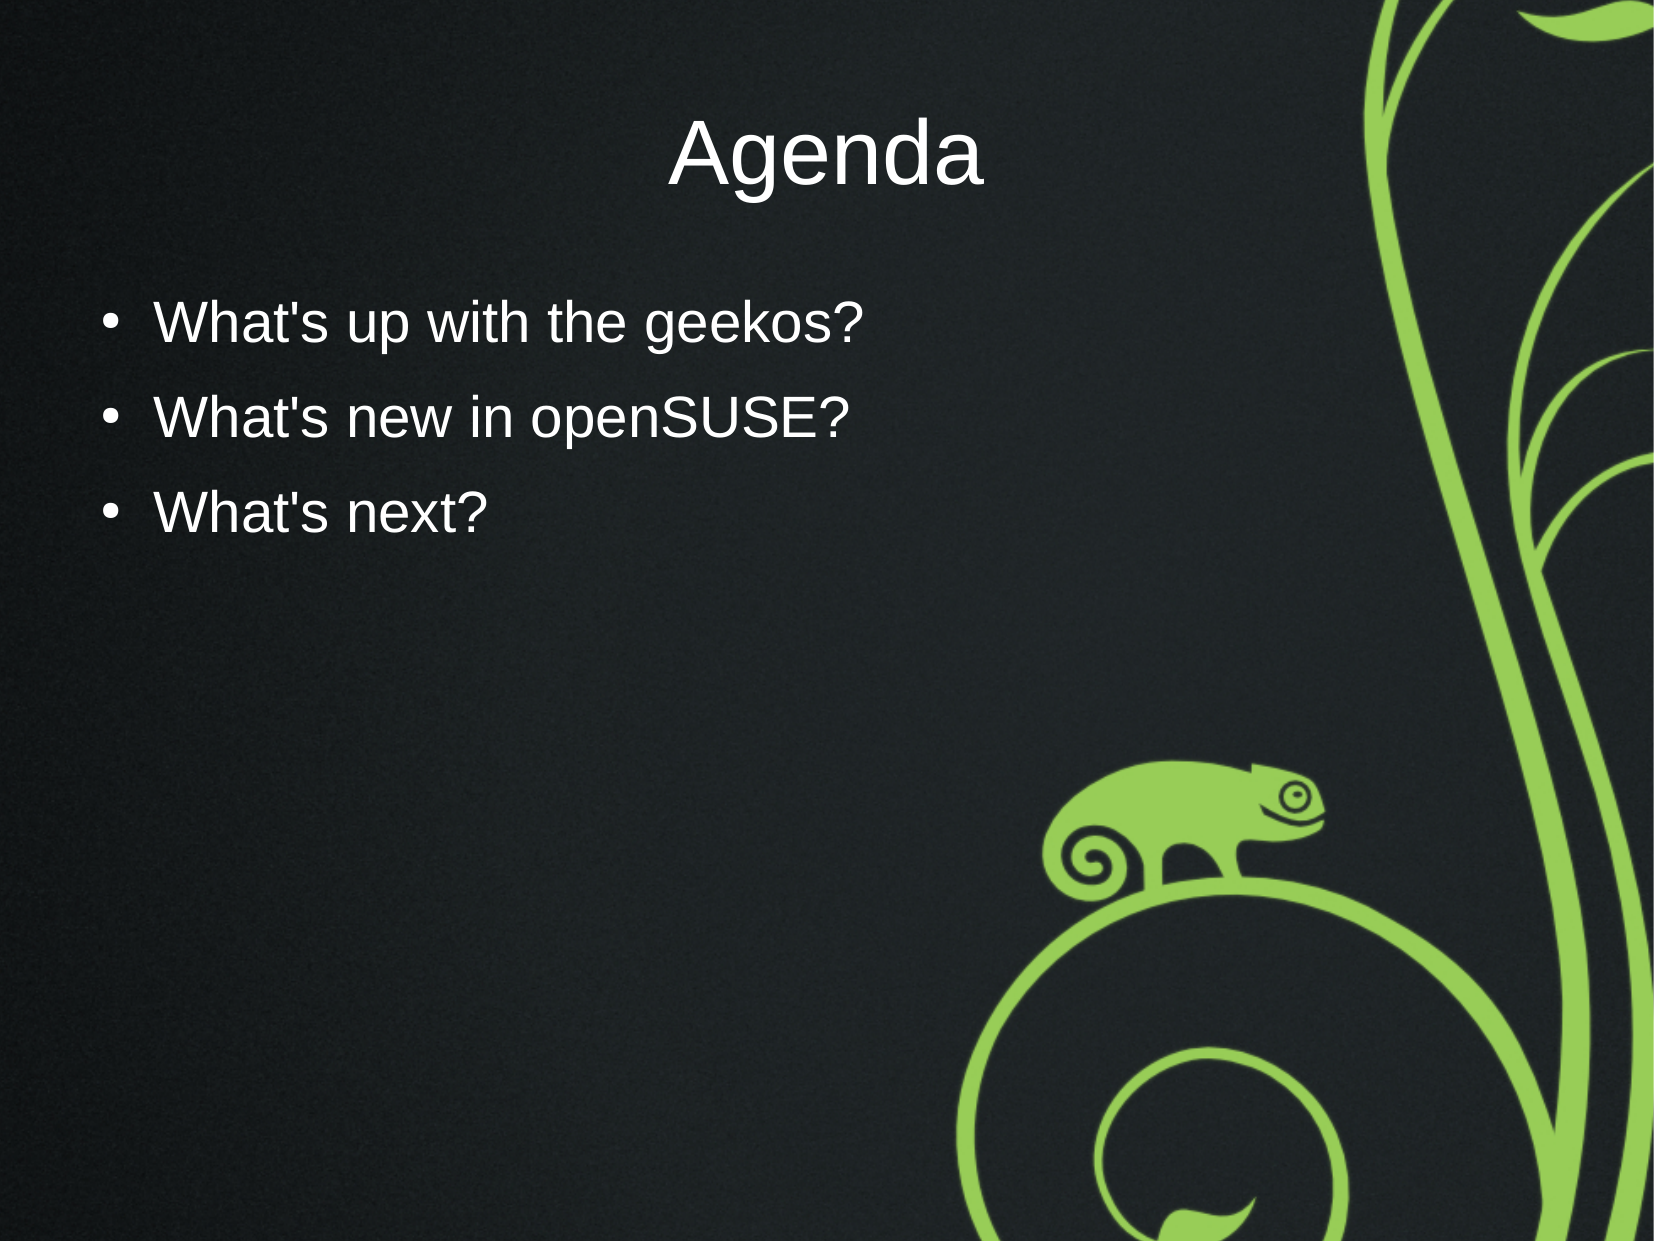

Agenda
# What's up with the geekos?
What's new in openSUSE?
What's next?